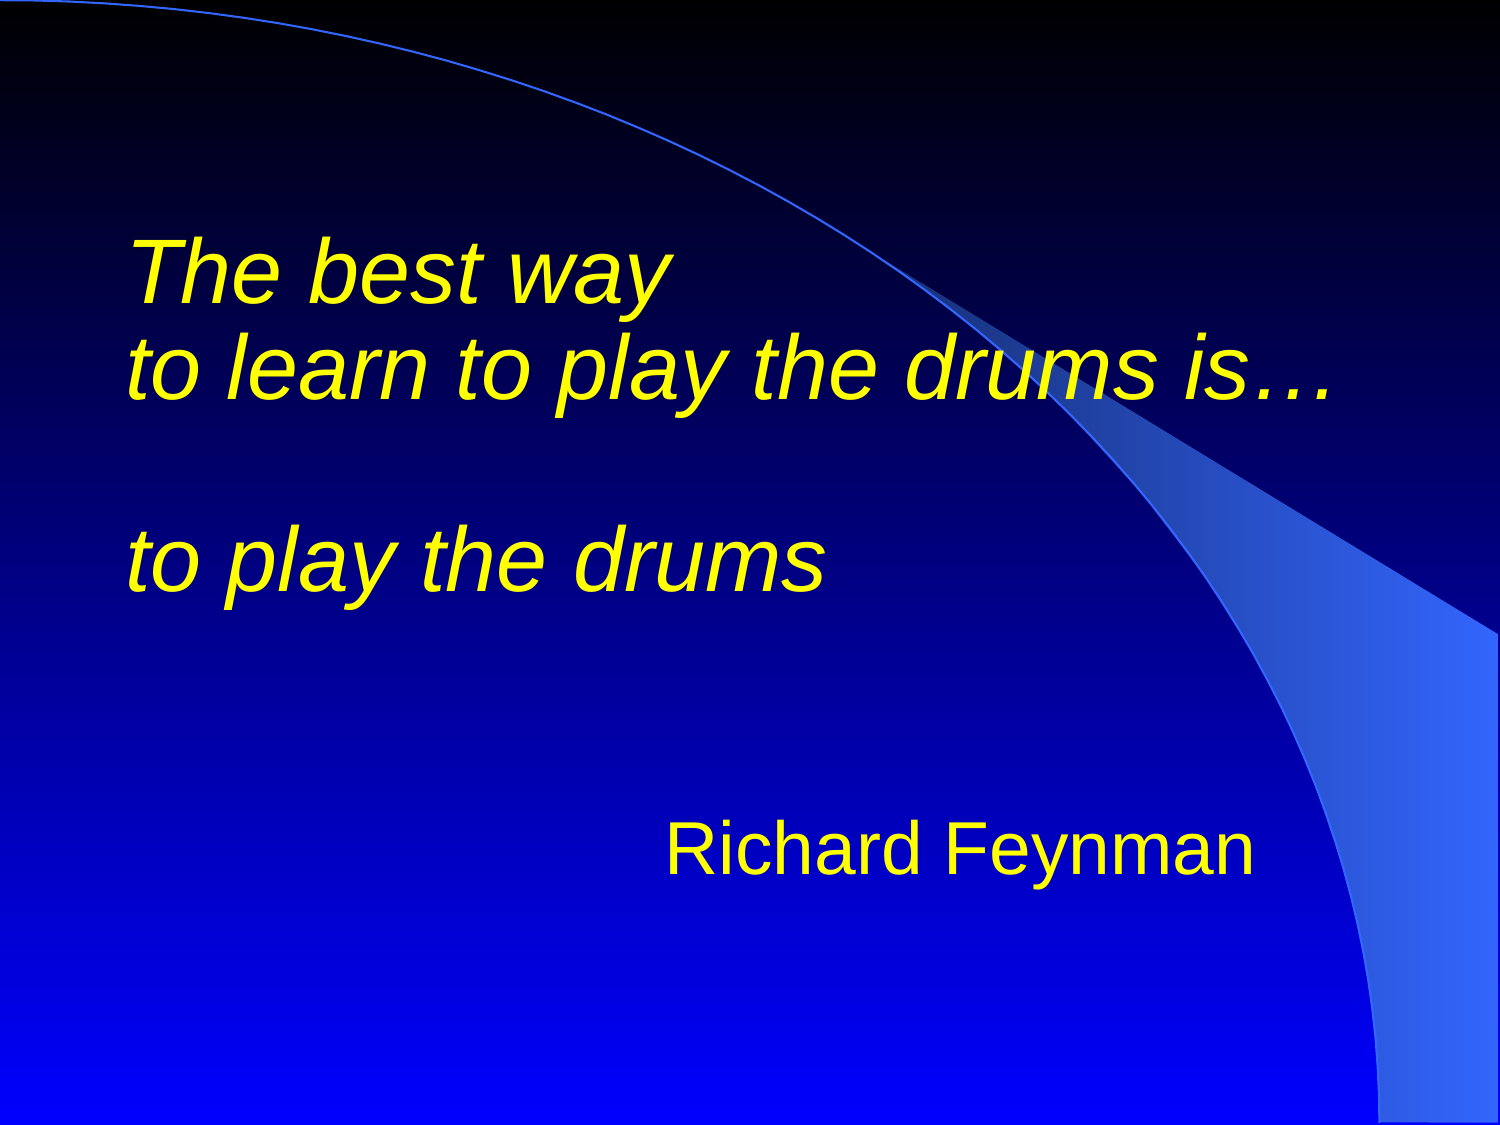

# The best way
to learn to play the drums is…
to play the drums
							 Richard Feynman